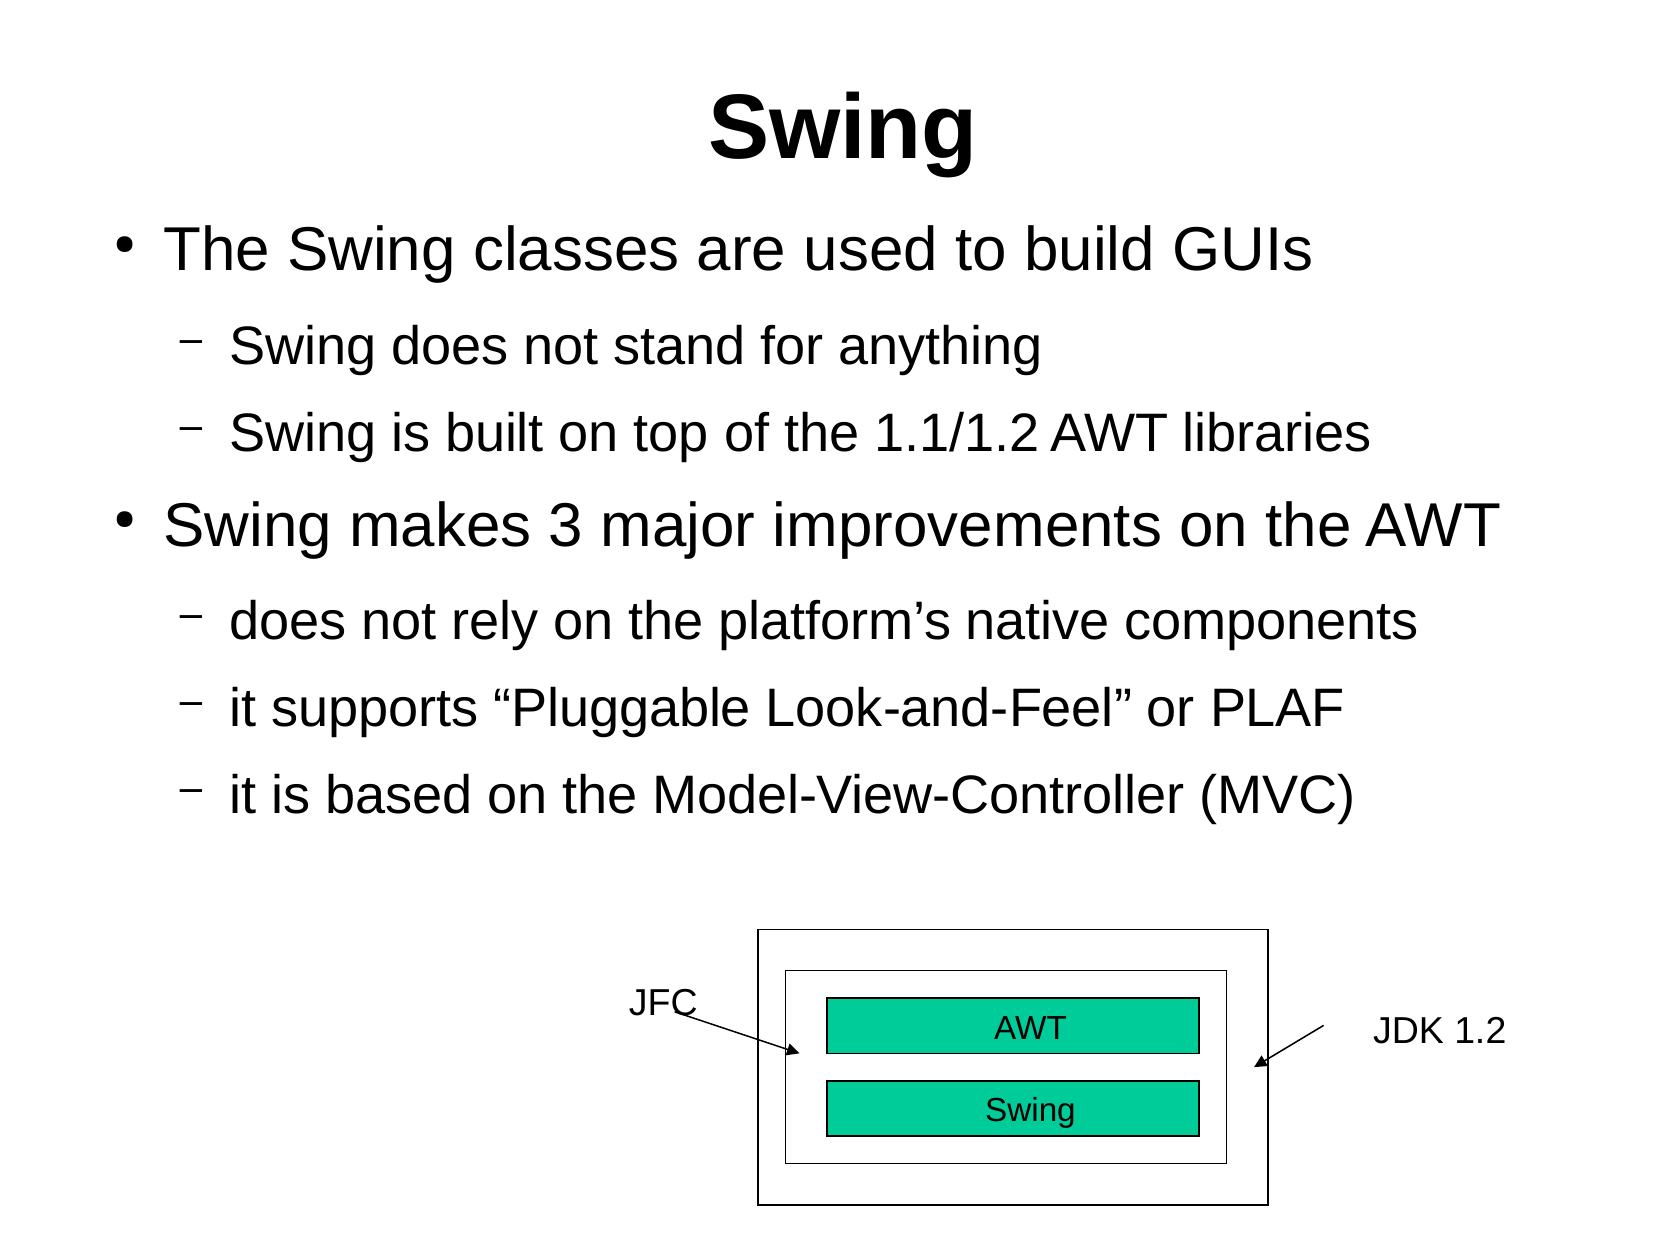

# Swing
The Swing classes are used to build GUIs
Swing does not stand for anything
Swing is built on top of the 1.1/1.2 AWT libraries
Swing makes 3 major improvements on the AWT
does not rely on the platform’s native components
it supports “Pluggable Look-and-Feel” or PLAF
it is based on the Model-View-Controller (MVC)
JFC
AWT
JDK 1.2
Swing